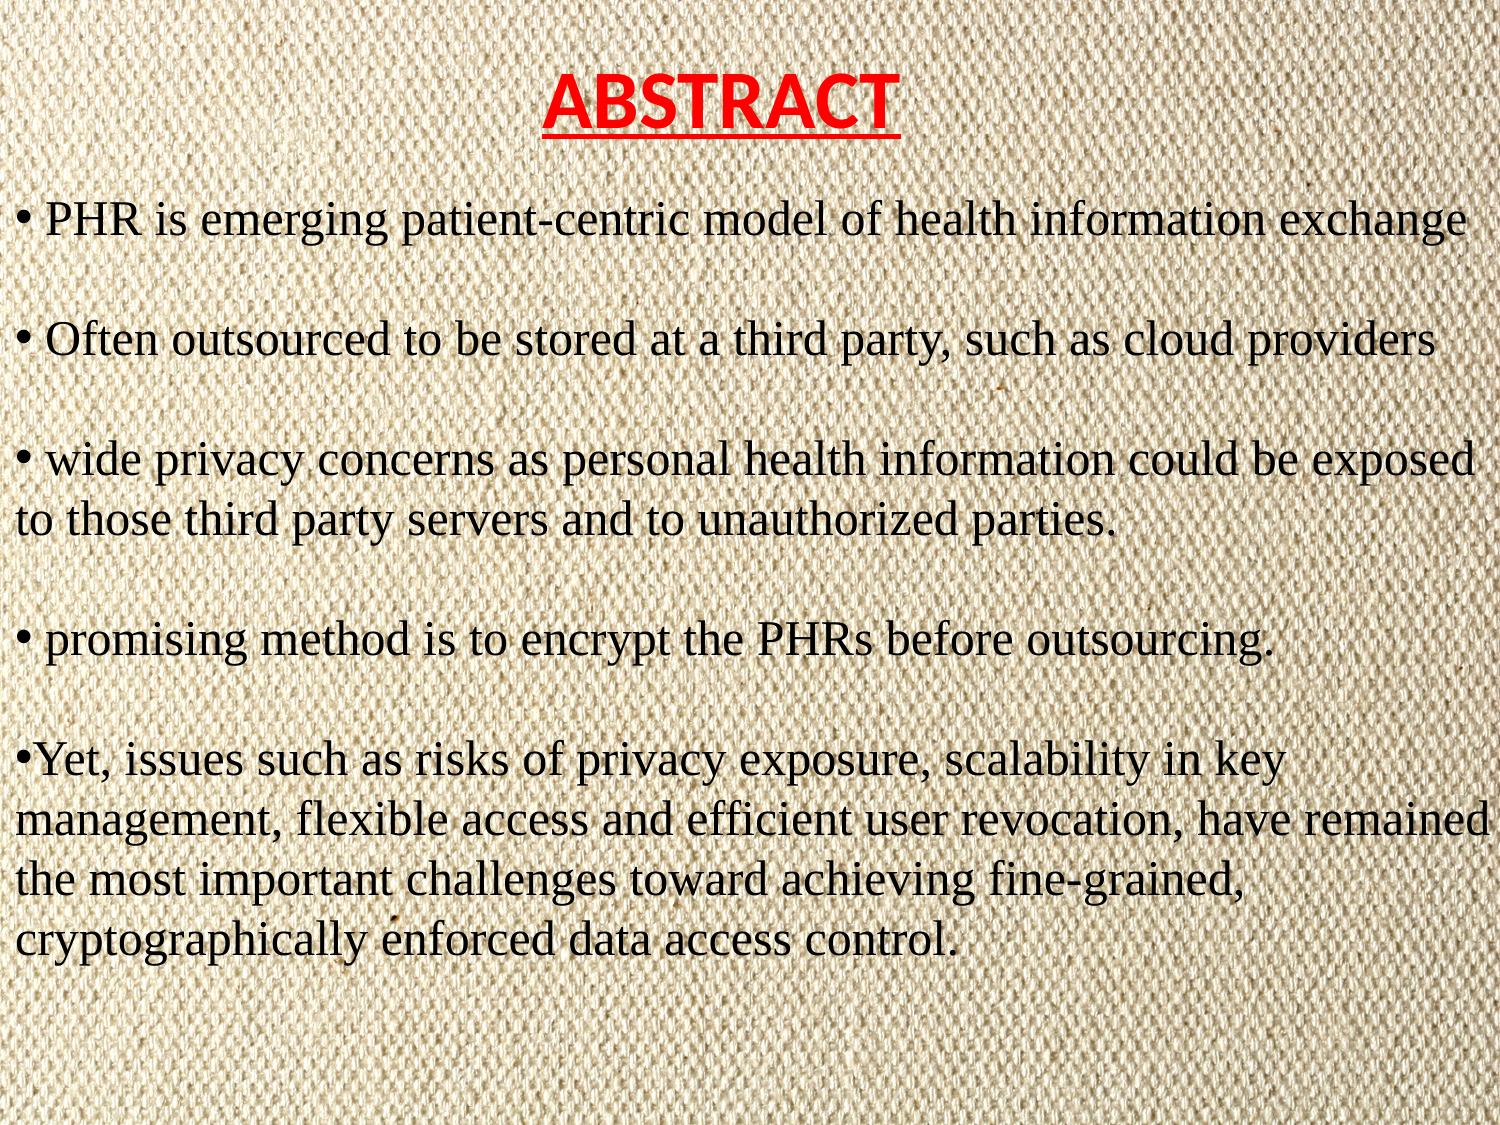

ABSTRACT
 PHR is emerging patient-centric model of health information exchange
 Often outsourced to be stored at a third party, such as cloud providers
 wide privacy concerns as personal health information could be exposed to those third party servers and to unauthorized parties.
 promising method is to encrypt the PHRs before outsourcing.
Yet, issues such as risks of privacy exposure, scalability in key management, flexible access and efficient user revocation, have remained the most important challenges toward achieving fine-grained, cryptographically enforced data access control.